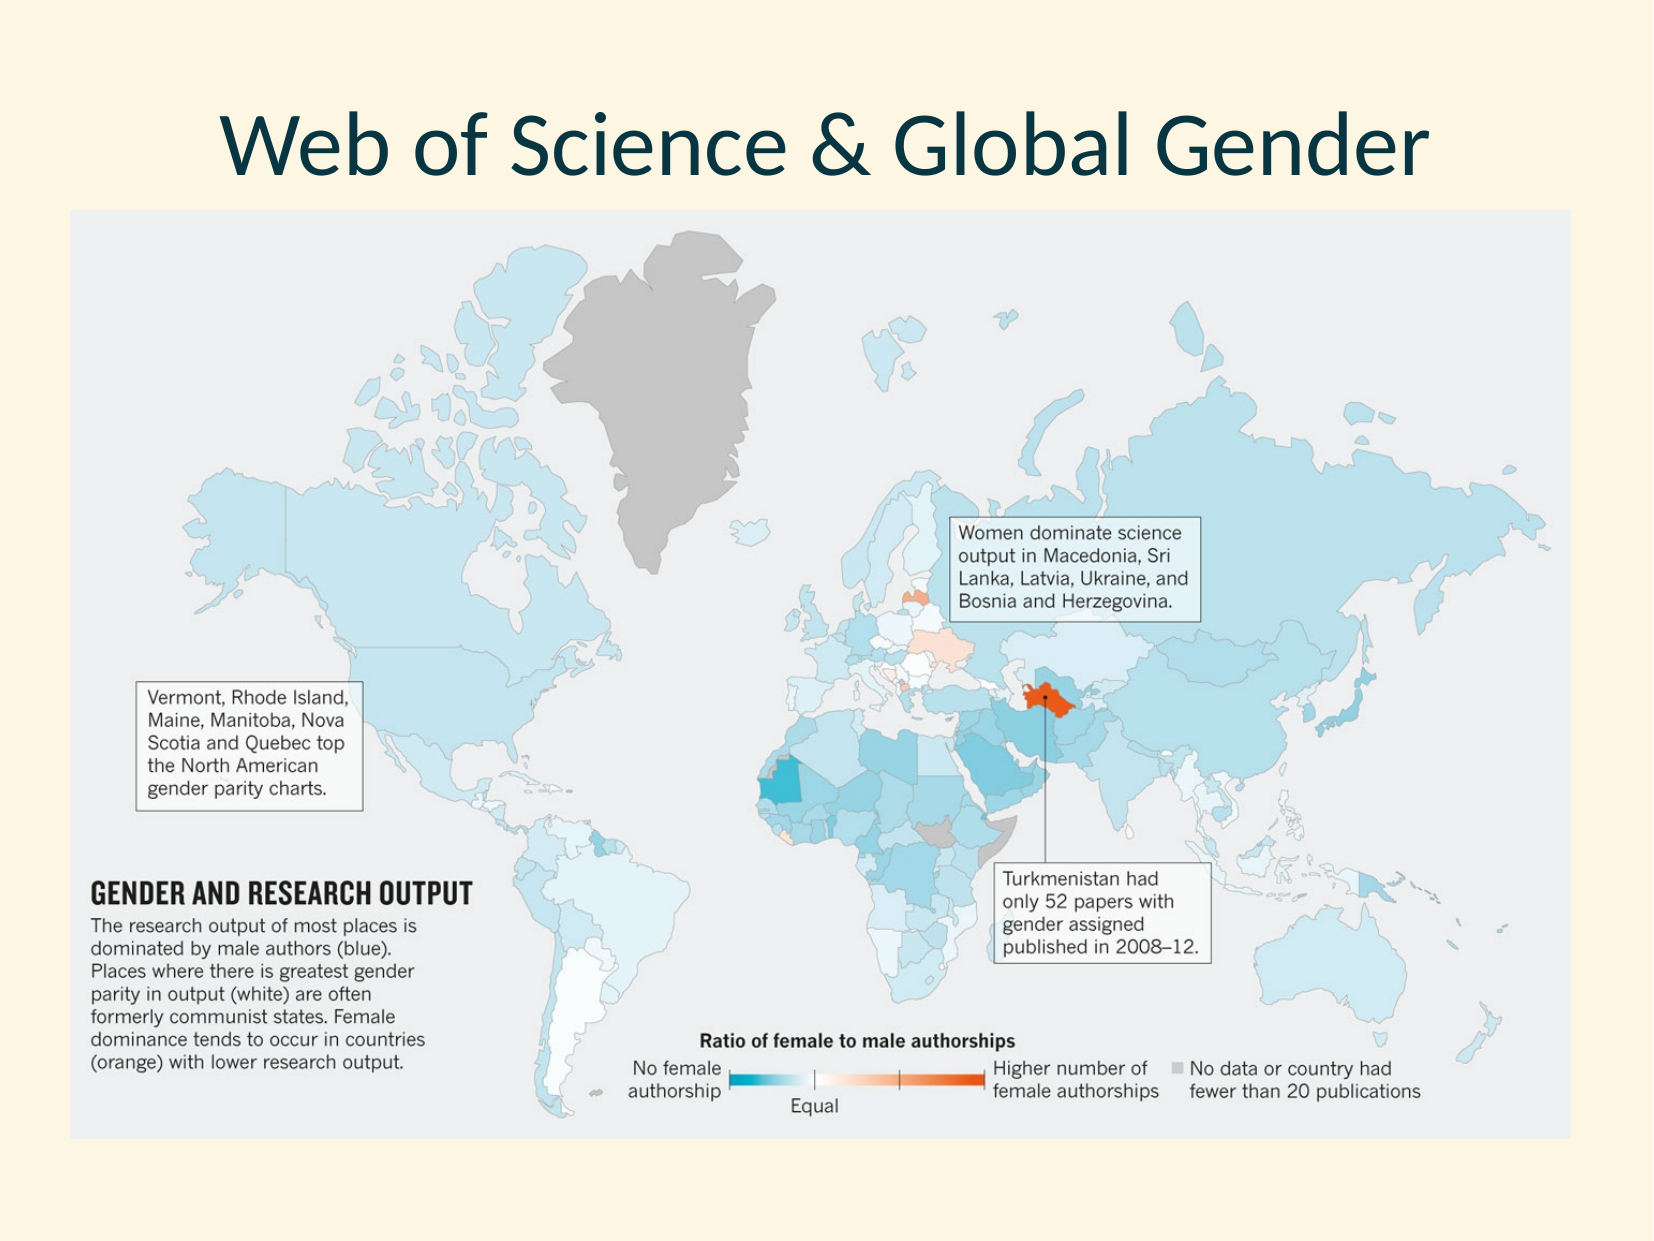

# Web of Science & Global Gender